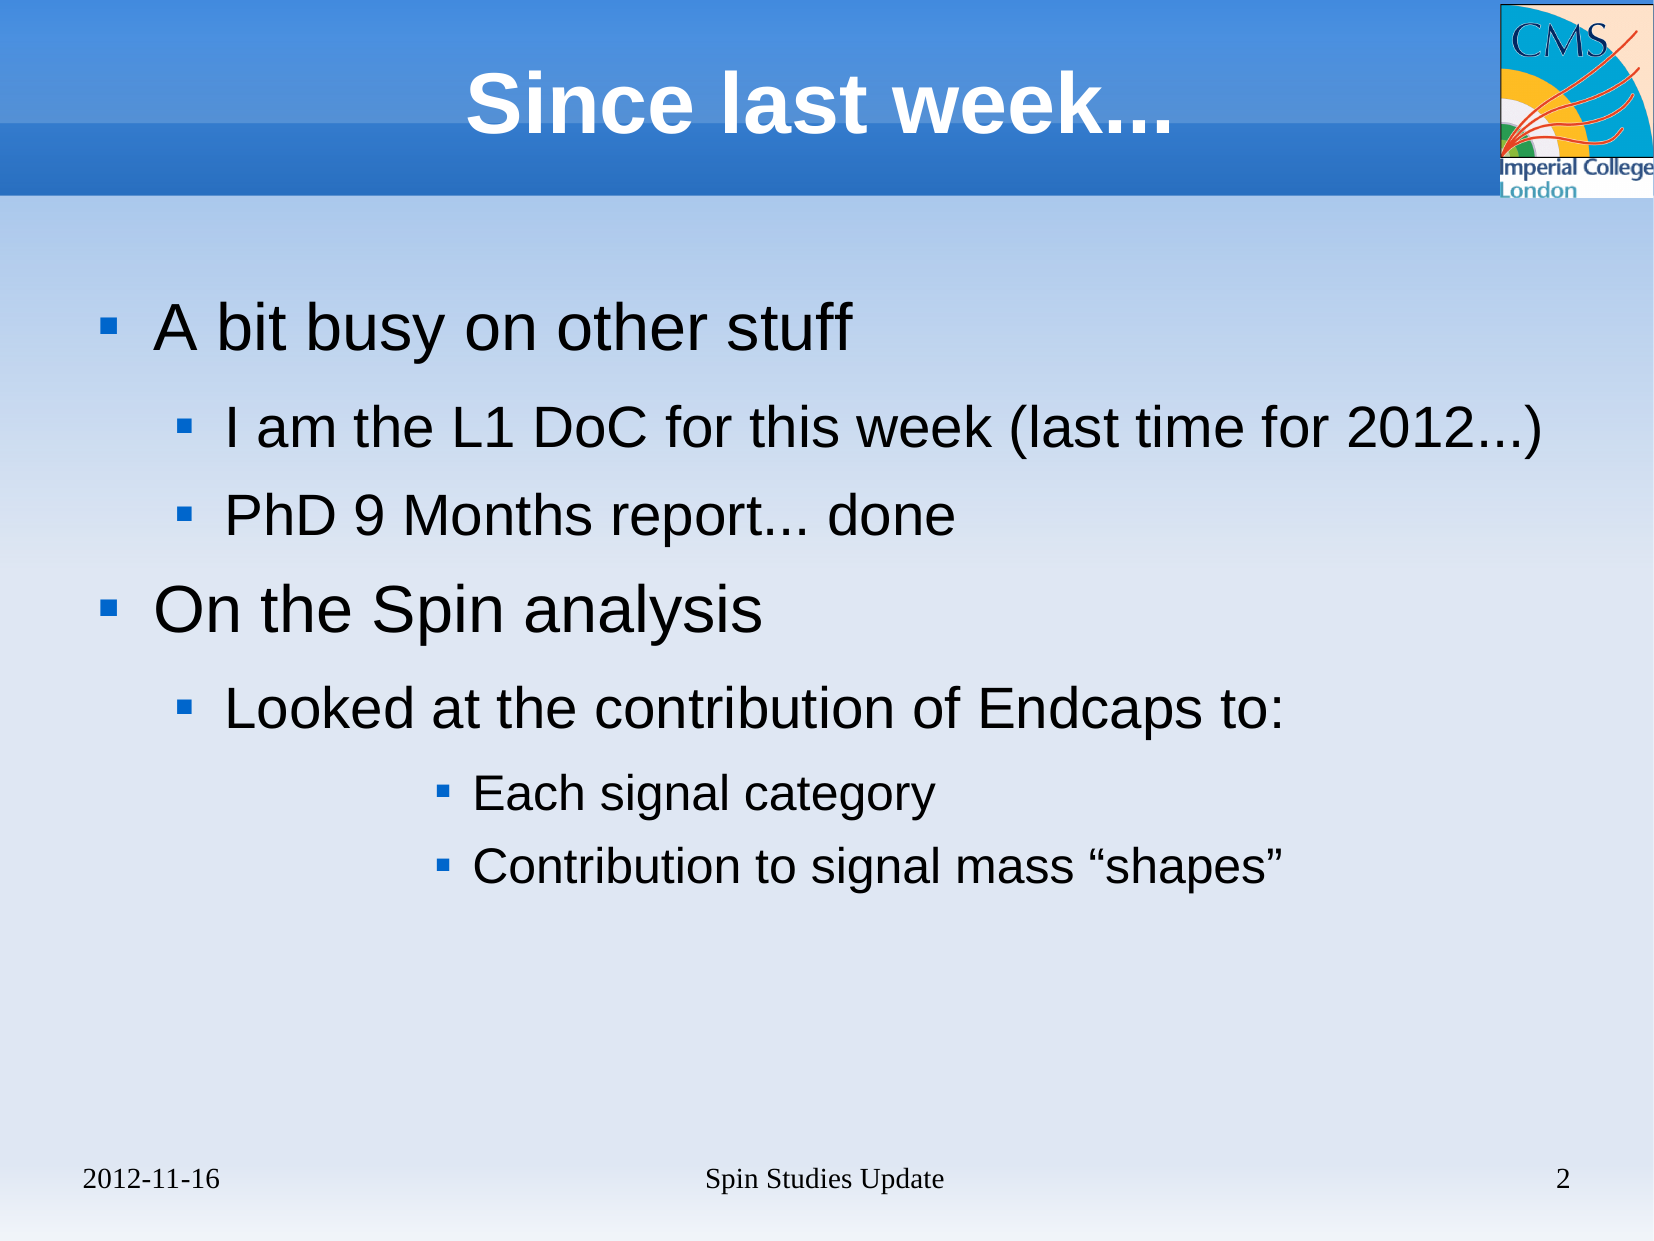

# Since last week...
A bit busy on other stuff
I am the L1 DoC for this week (last time for 2012...)
PhD 9 Months report... done
On the Spin analysis
Looked at the contribution of Endcaps to:
Each signal category
Contribution to signal mass “shapes”
2012-11-16
Spin Studies Update
2